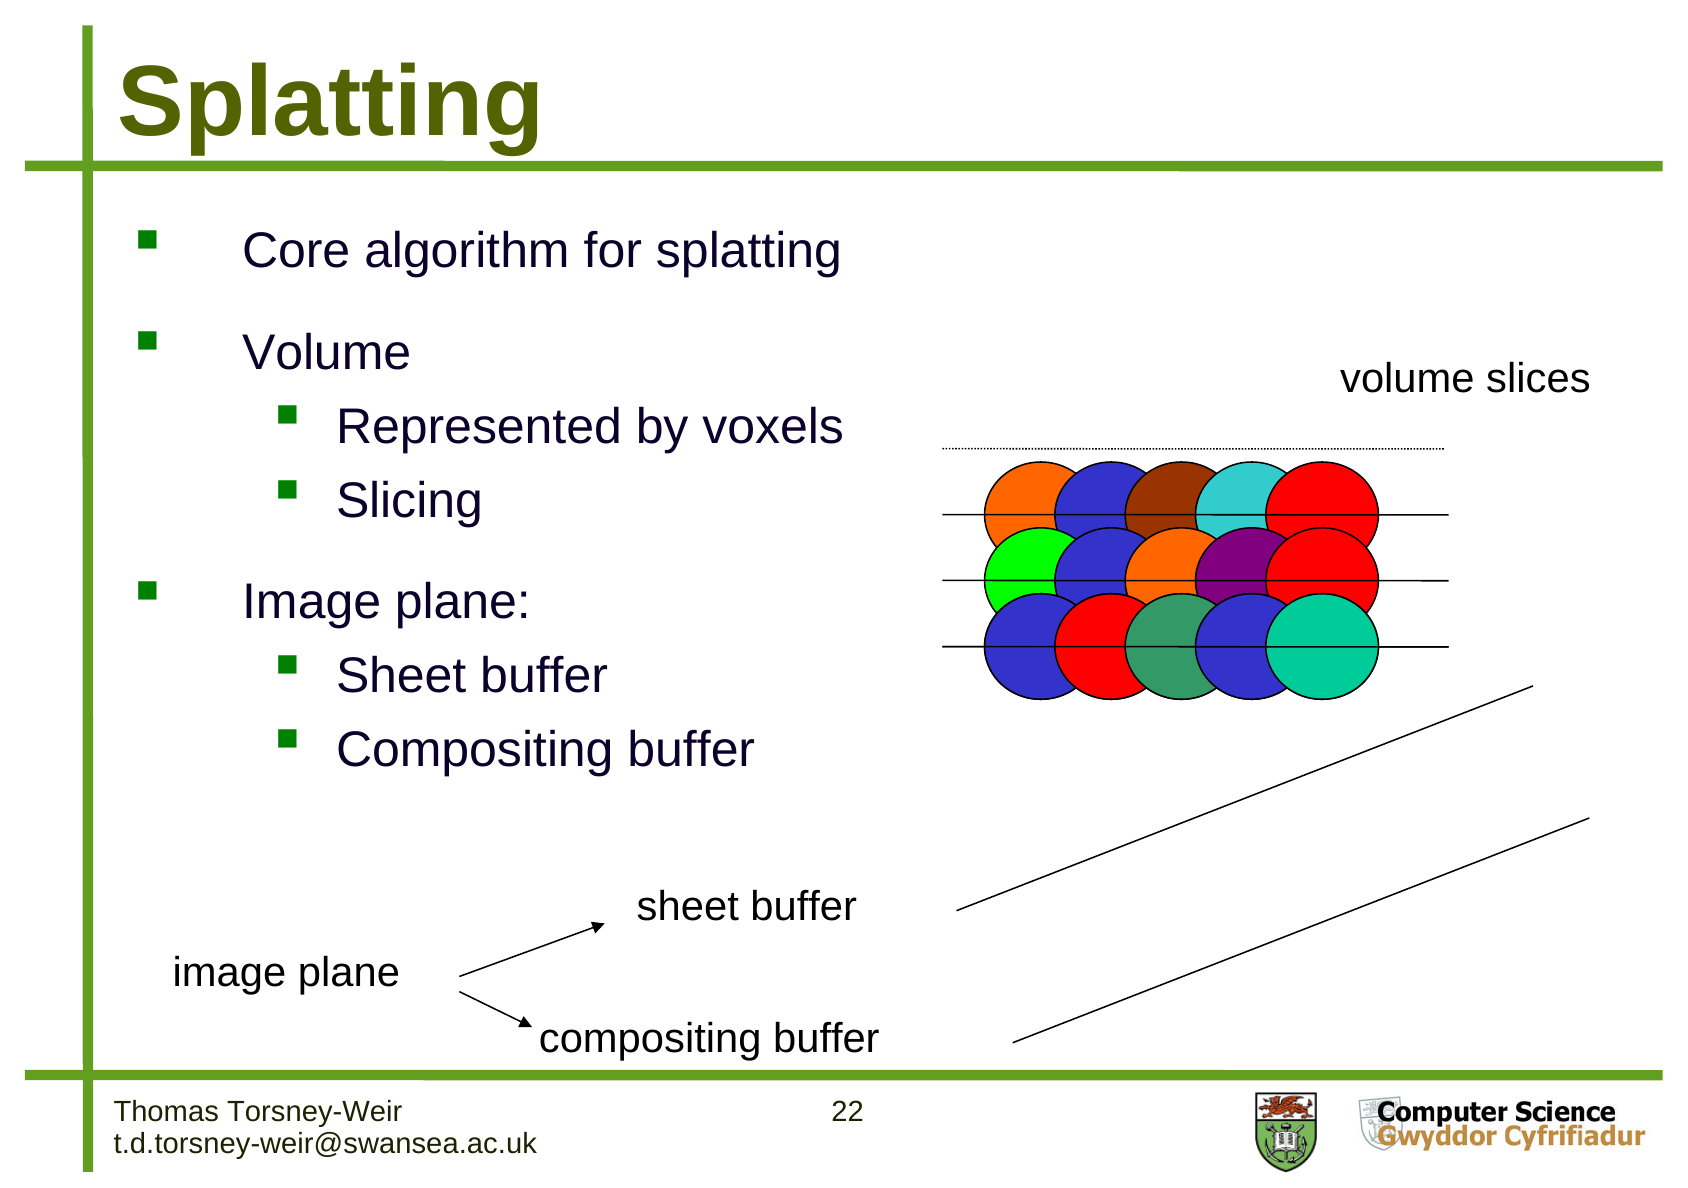

# Splatting
Core algorithm for splatting
Volume
Represented by voxels
Slicing
Image plane:
Sheet buffer
Compositing buffer
volume slices
sheet buffer
image plane
compositing buffer